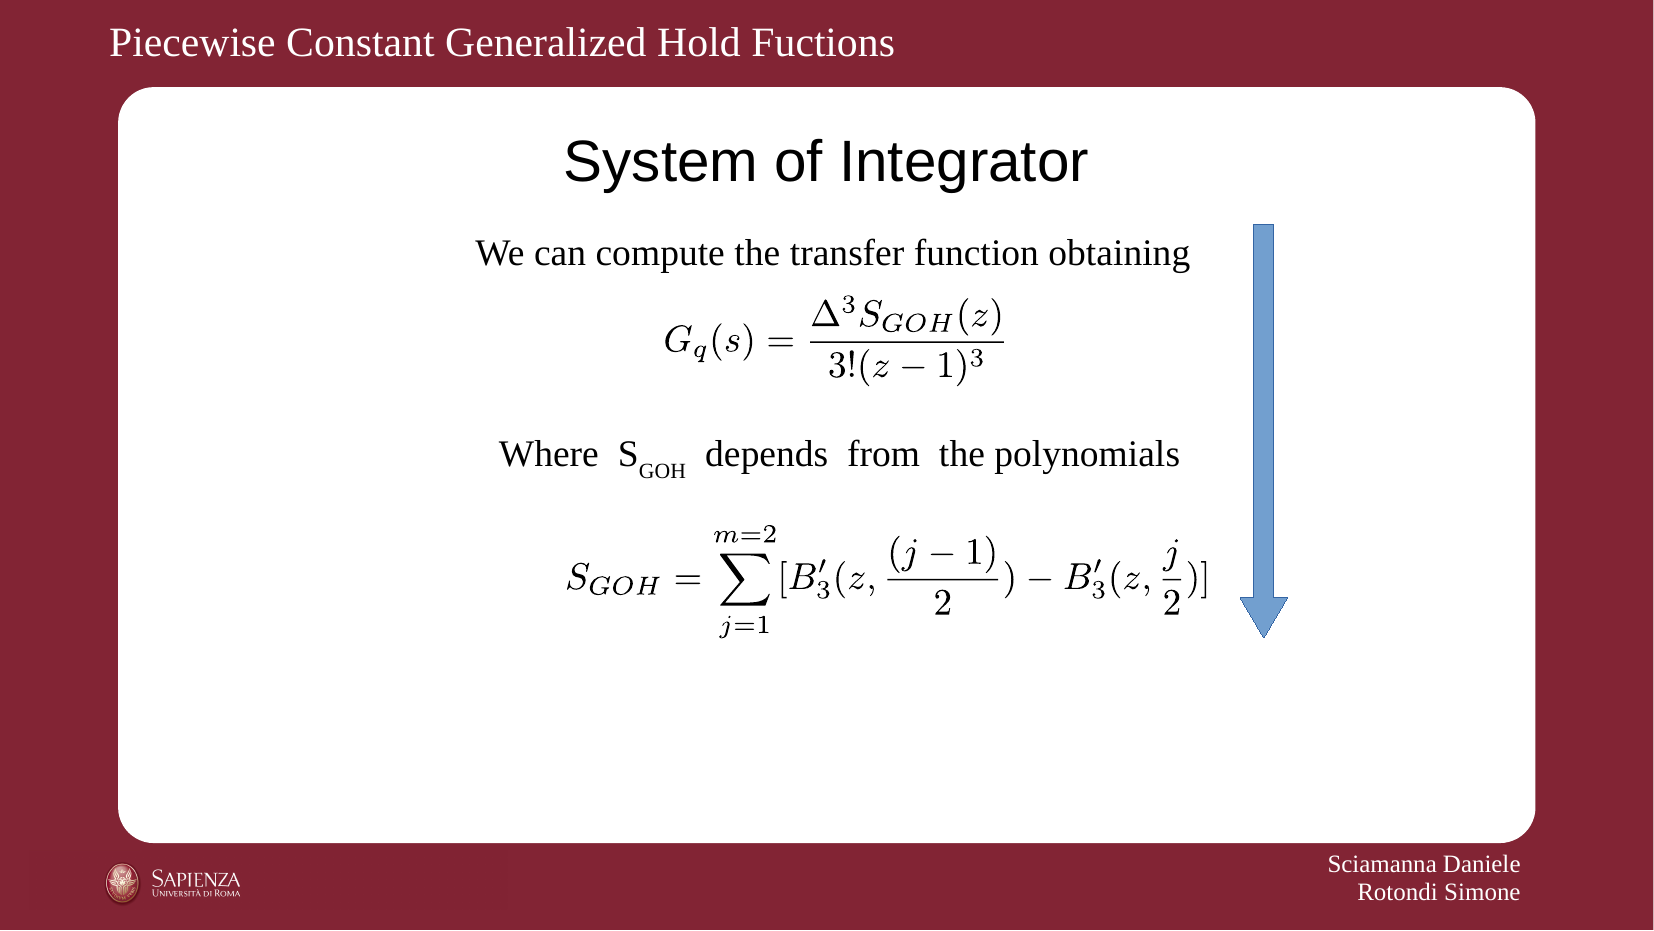

Piecewise Constant Generalized Hold Fuctions
# System of Integrator
We can compute the transfer function obtaining
Where SGOH depends from the polynomials
Sciamanna Daniele
Rotondi Simone